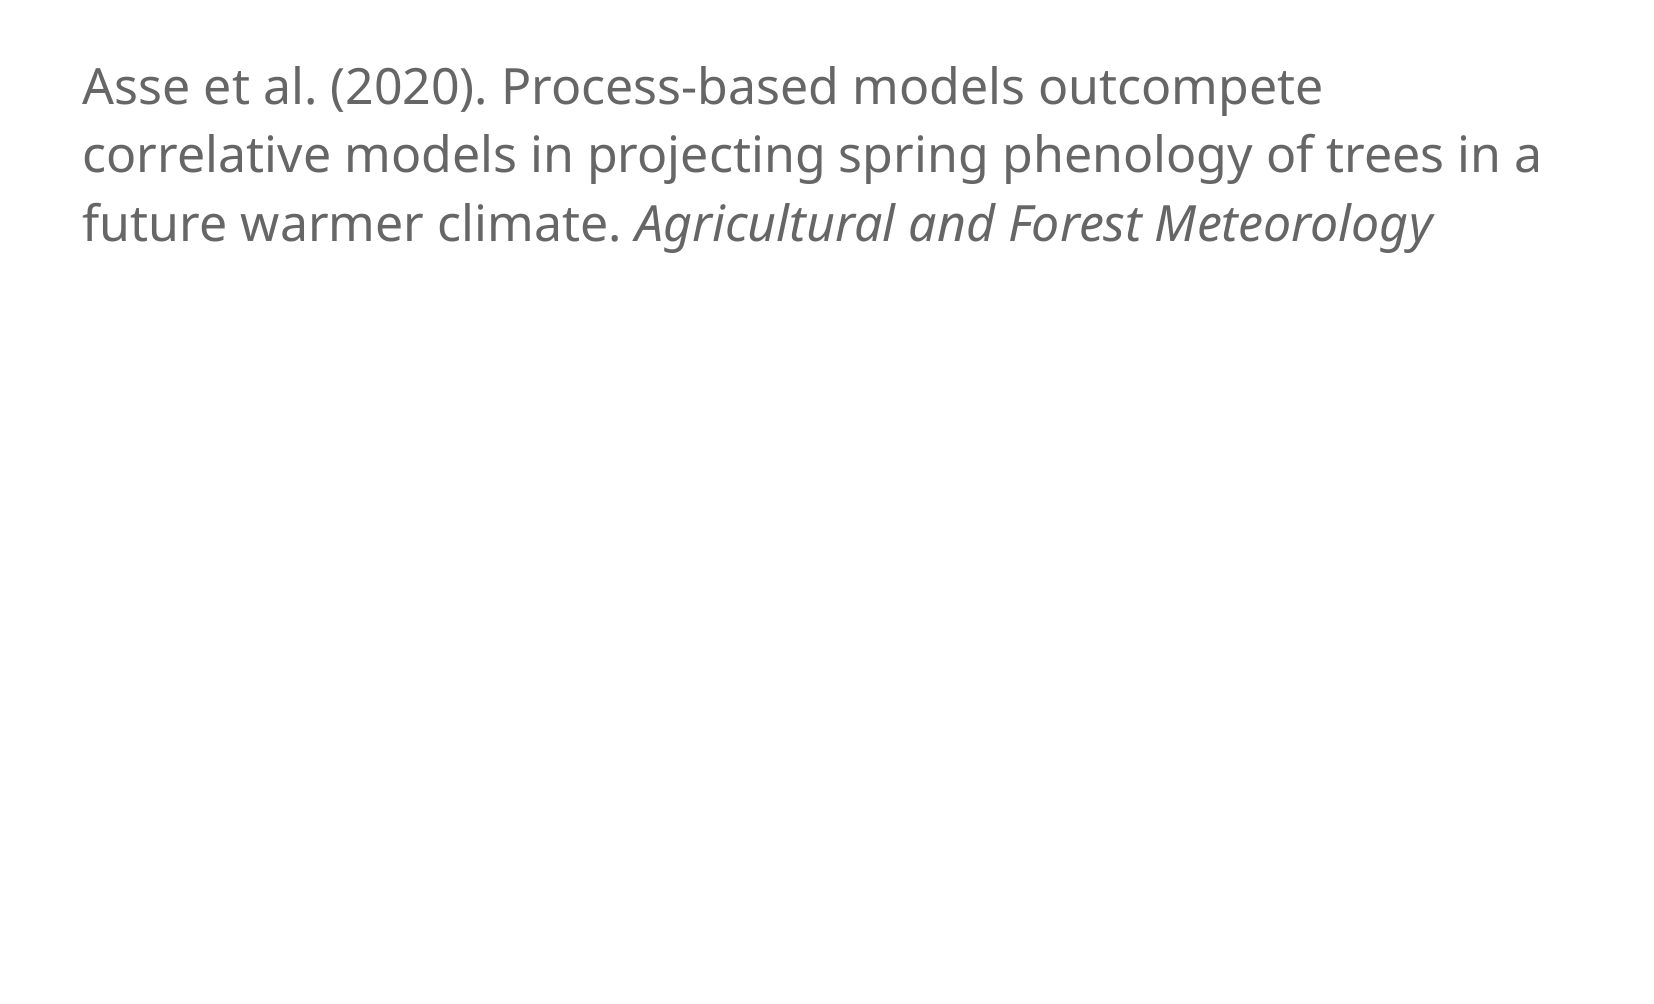

# Asse et al. (2020). Process-based models outcompete correlative models in projecting spring phenology of trees in a future warmer climate. Agricultural and Forest Meteorology